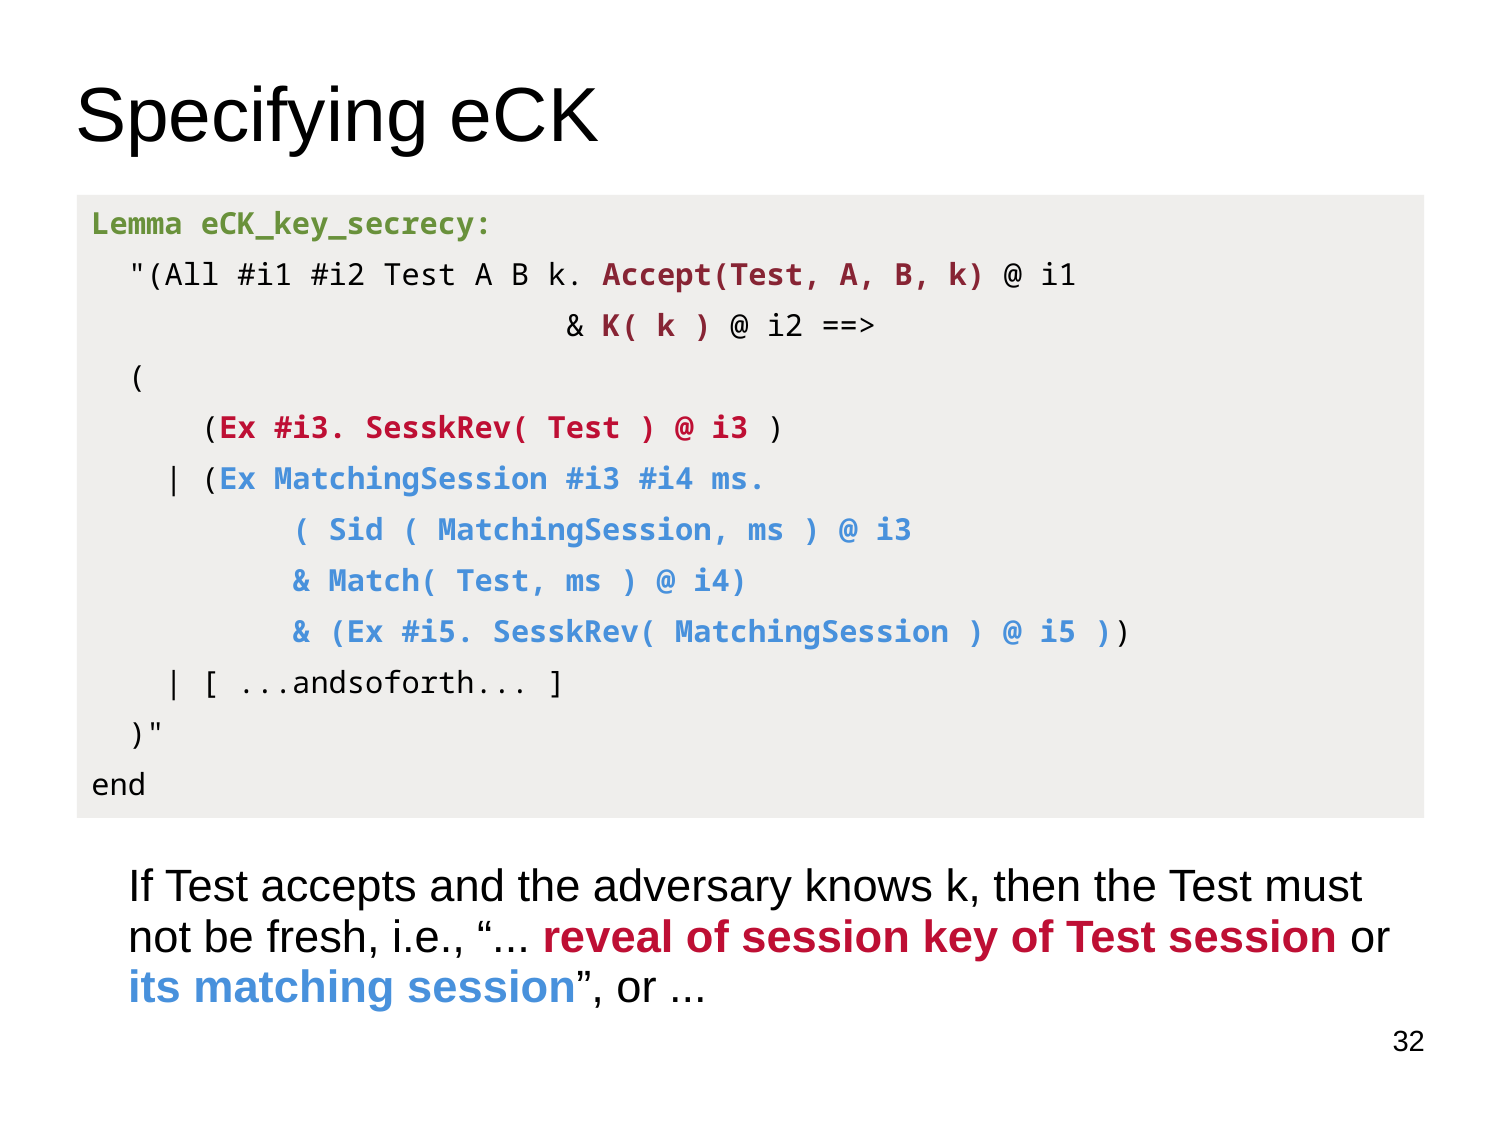

Specifying eCK
Lemma eCK_key_secrecy:
 "(All #i1 #i2 Test A B k. Accept(Test, A, B, k) @ i1
 & K( k ) @ i2 ==>
 (
 (Ex #i3. SesskRev( Test ) @ i3 )
 | (Ex MatchingSession #i3 #i4 ms.
 ( Sid ( MatchingSession, ms ) @ i3
 & Match( Test, ms ) @ i4)
 & (Ex #i5. SesskRev( MatchingSession ) @ i5 ))
 | [ ...andsoforth... ]
 )"
end
# If Test accepts and the adversary knows k, then the Test must not be fresh, i.e., “... reveal of session key of Test session or its matching session”, or ...
32